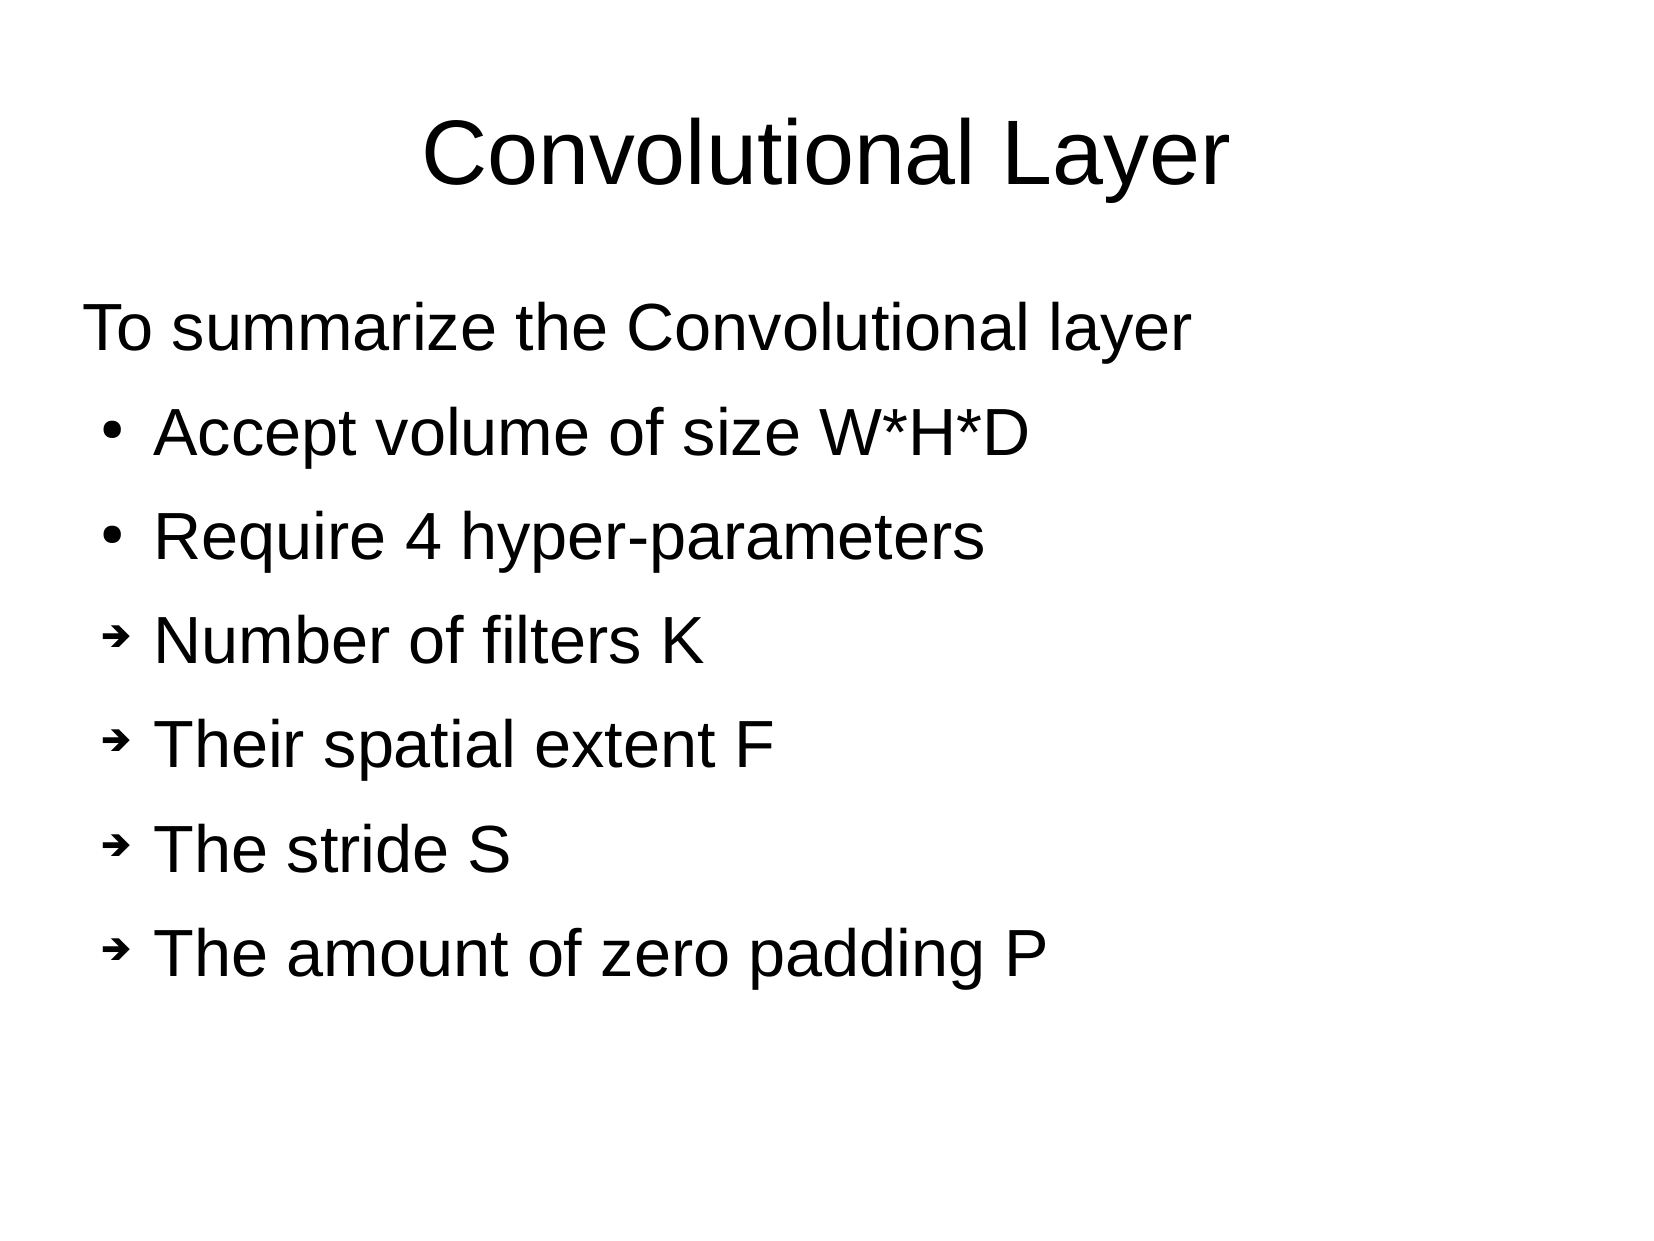

# Convolutional Layer
To summarize the Convolutional layer
Accept volume of size W*H*D
Require 4 hyper-parameters
Number of filters K
Their spatial extent F
The stride S
The amount of zero padding P